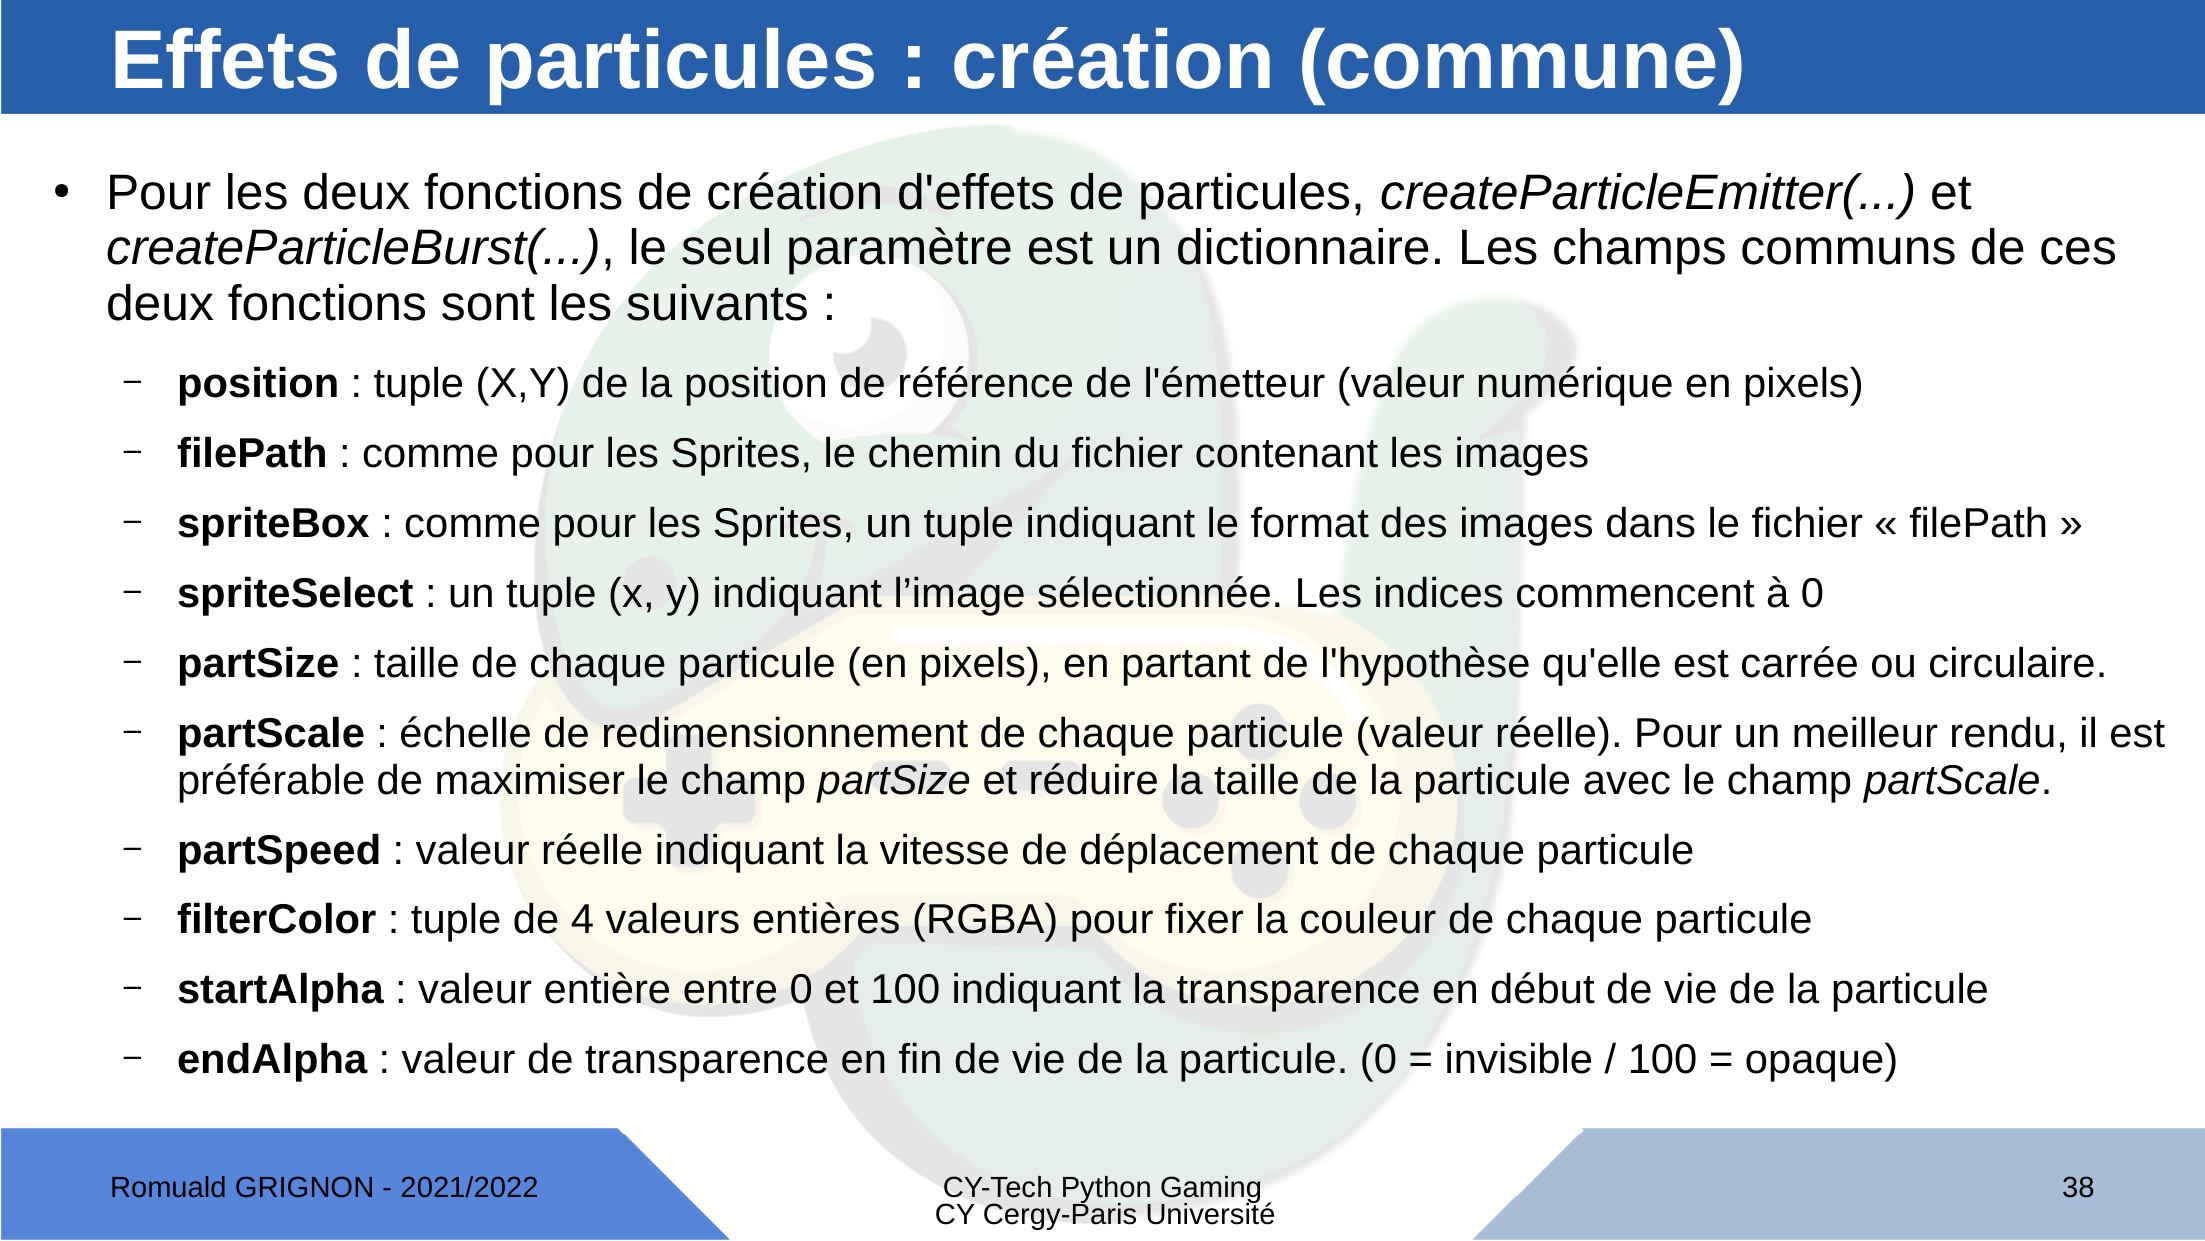

# Effets de particules : création (commune)
Pour les deux fonctions de création d'effets de particules, createParticleEmitter(...) et createParticleBurst(...), le seul paramètre est un dictionnaire. Les champs communs de ces deux fonctions sont les suivants :
position : tuple (X,Y) de la position de référence de l'émetteur (valeur numérique en pixels)
filePath : comme pour les Sprites, le chemin du fichier contenant les images
spriteBox : comme pour les Sprites, un tuple indiquant le format des images dans le fichier « filePath »
spriteSelect : un tuple (x, y) indiquant l’image sélectionnée. Les indices commencent à 0
partSize : taille de chaque particule (en pixels), en partant de l'hypothèse qu'elle est carrée ou circulaire.
partScale : échelle de redimensionnement de chaque particule (valeur réelle). Pour un meilleur rendu, il est préférable de maximiser le champ partSize et réduire la taille de la particule avec le champ partScale.
partSpeed : valeur réelle indiquant la vitesse de déplacement de chaque particule
filterColor : tuple de 4 valeurs entières (RGBA) pour fixer la couleur de chaque particule
startAlpha : valeur entière entre 0 et 100 indiquant la transparence en début de vie de la particule
endAlpha : valeur de transparence en fin de vie de la particule. (0 = invisible / 100 = opaque)
Romuald GRIGNON - 2021/2022
 CY-Tech Python Gaming CY Cergy-Paris Université
38